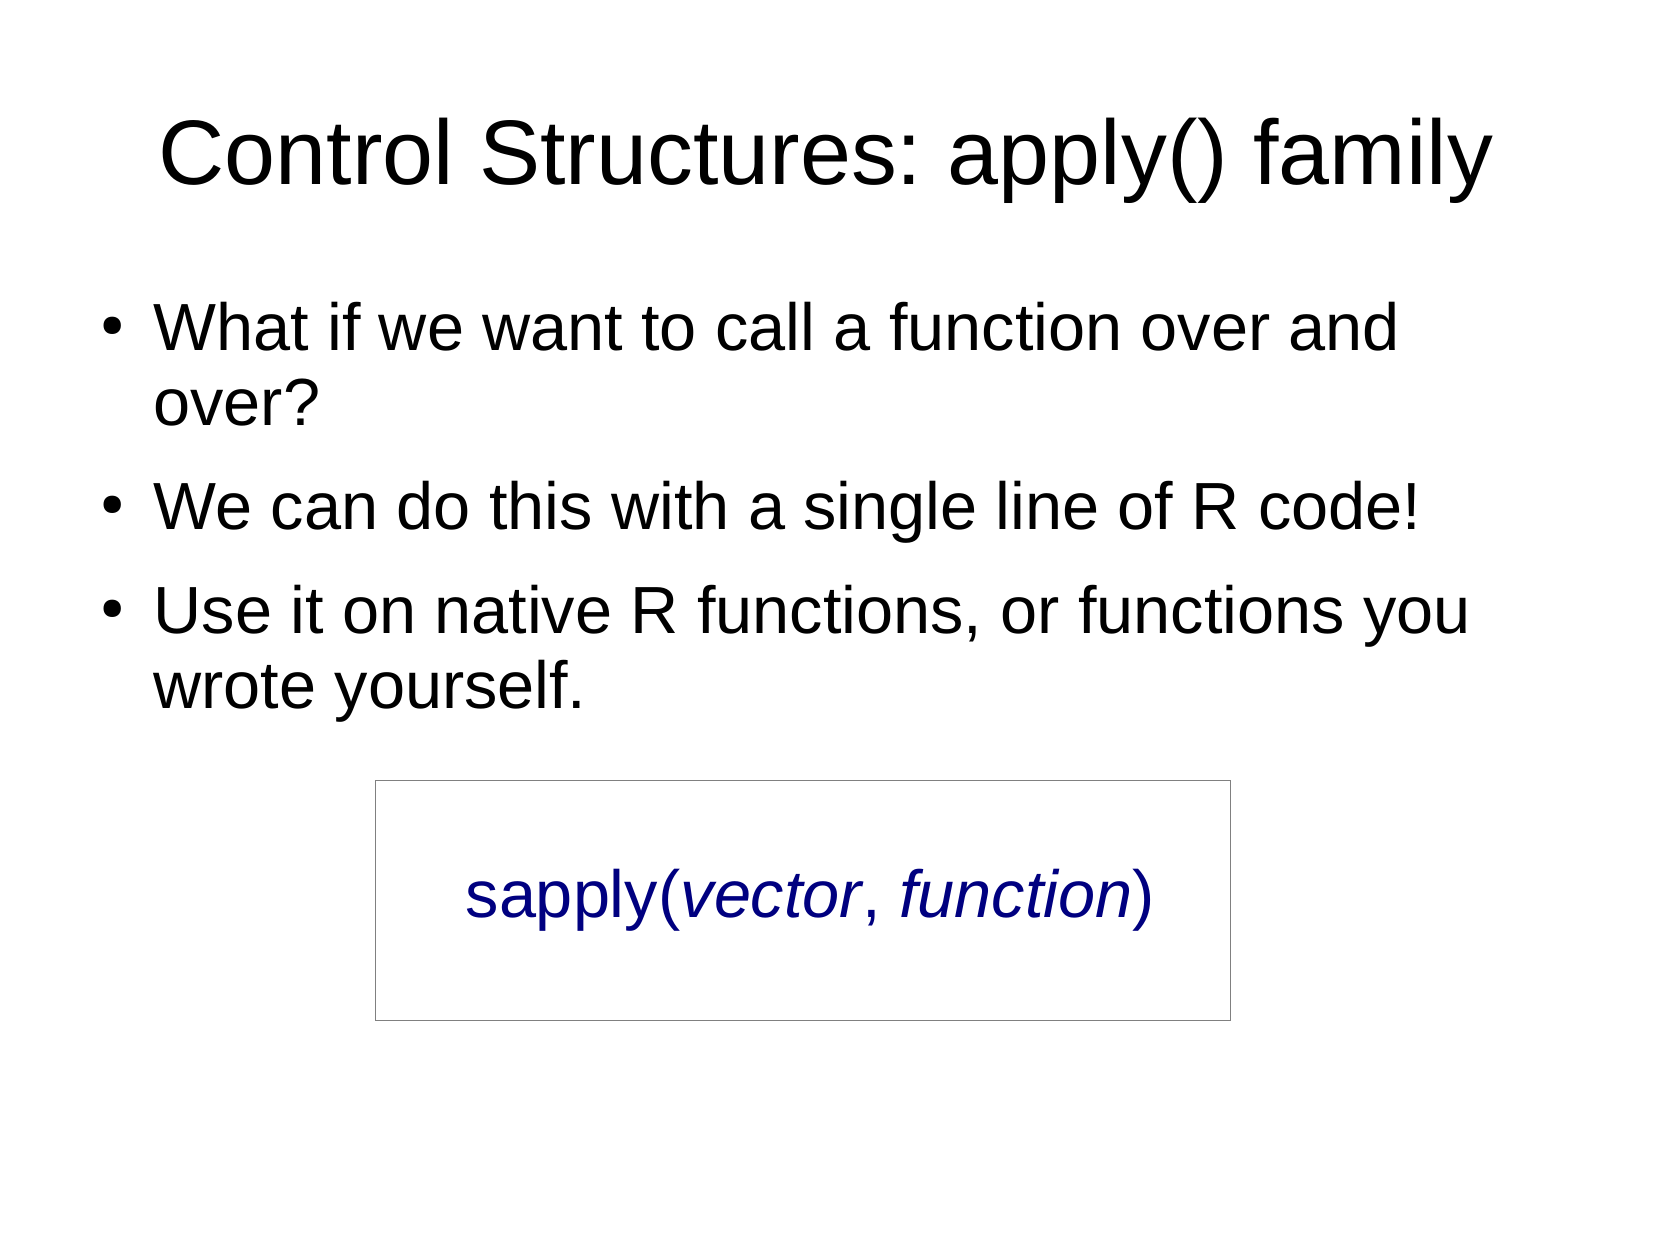

# Control Structures: apply() family
What if we want to call a function over and over?
We can do this with a single line of R code!
Use it on native R functions, or functions you wrote yourself.
sapply(vector, function)